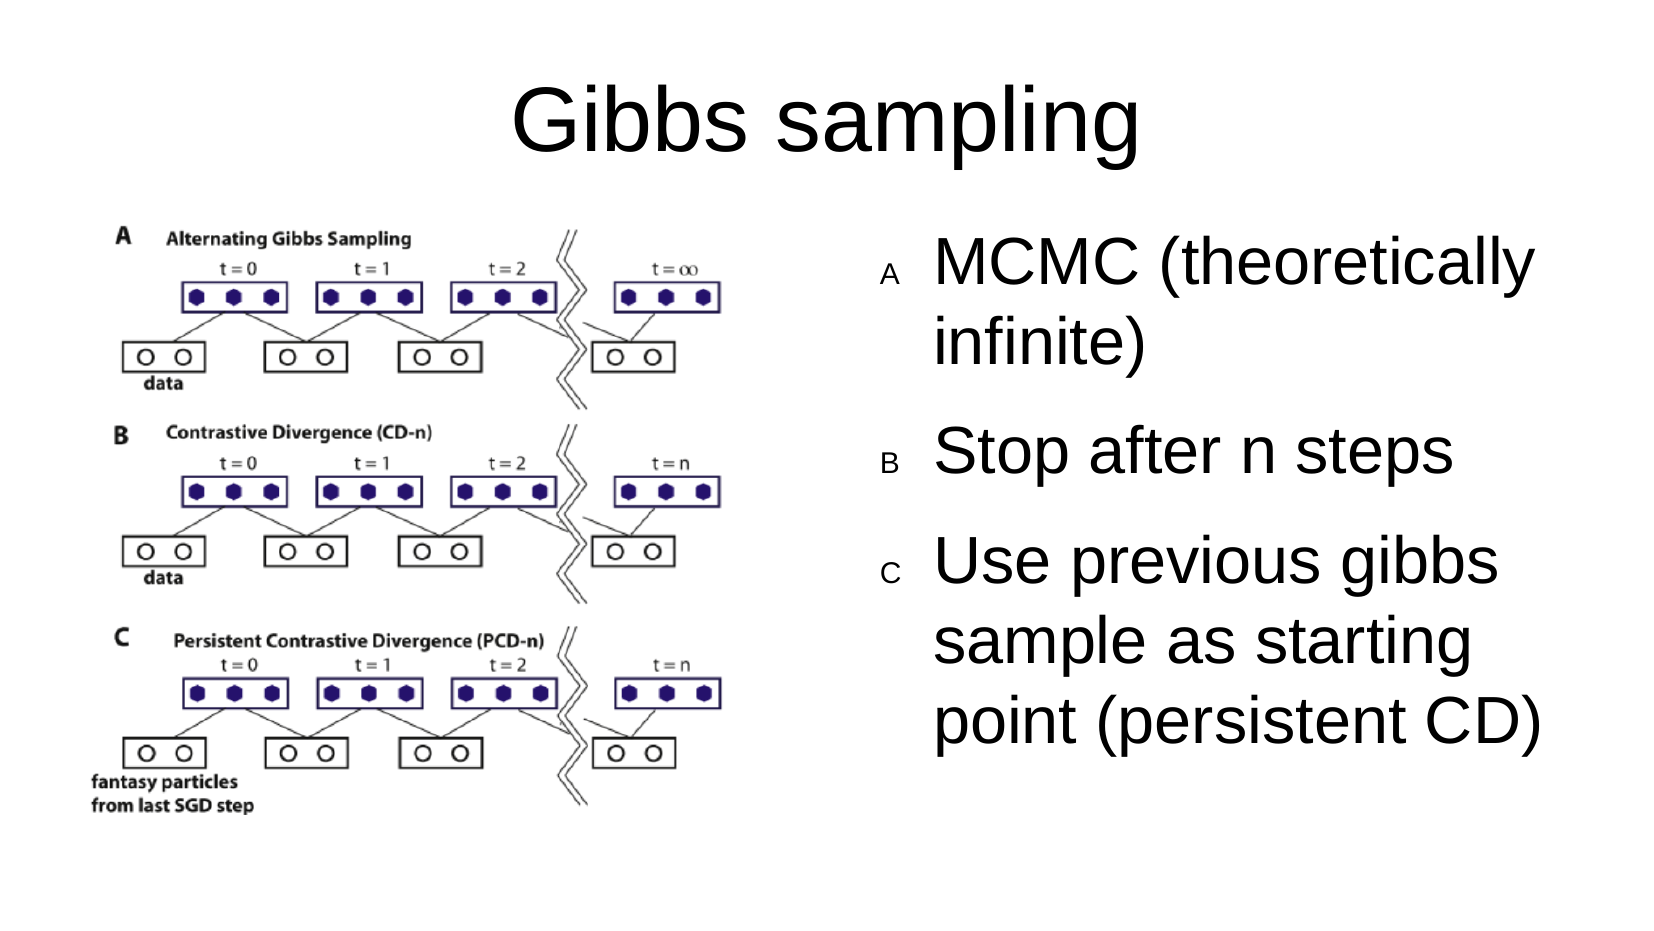

# Gibbs sampling
MCMC (theoretically infinite)
Stop after n steps
Use previous gibbs sample as starting point (persistent CD)